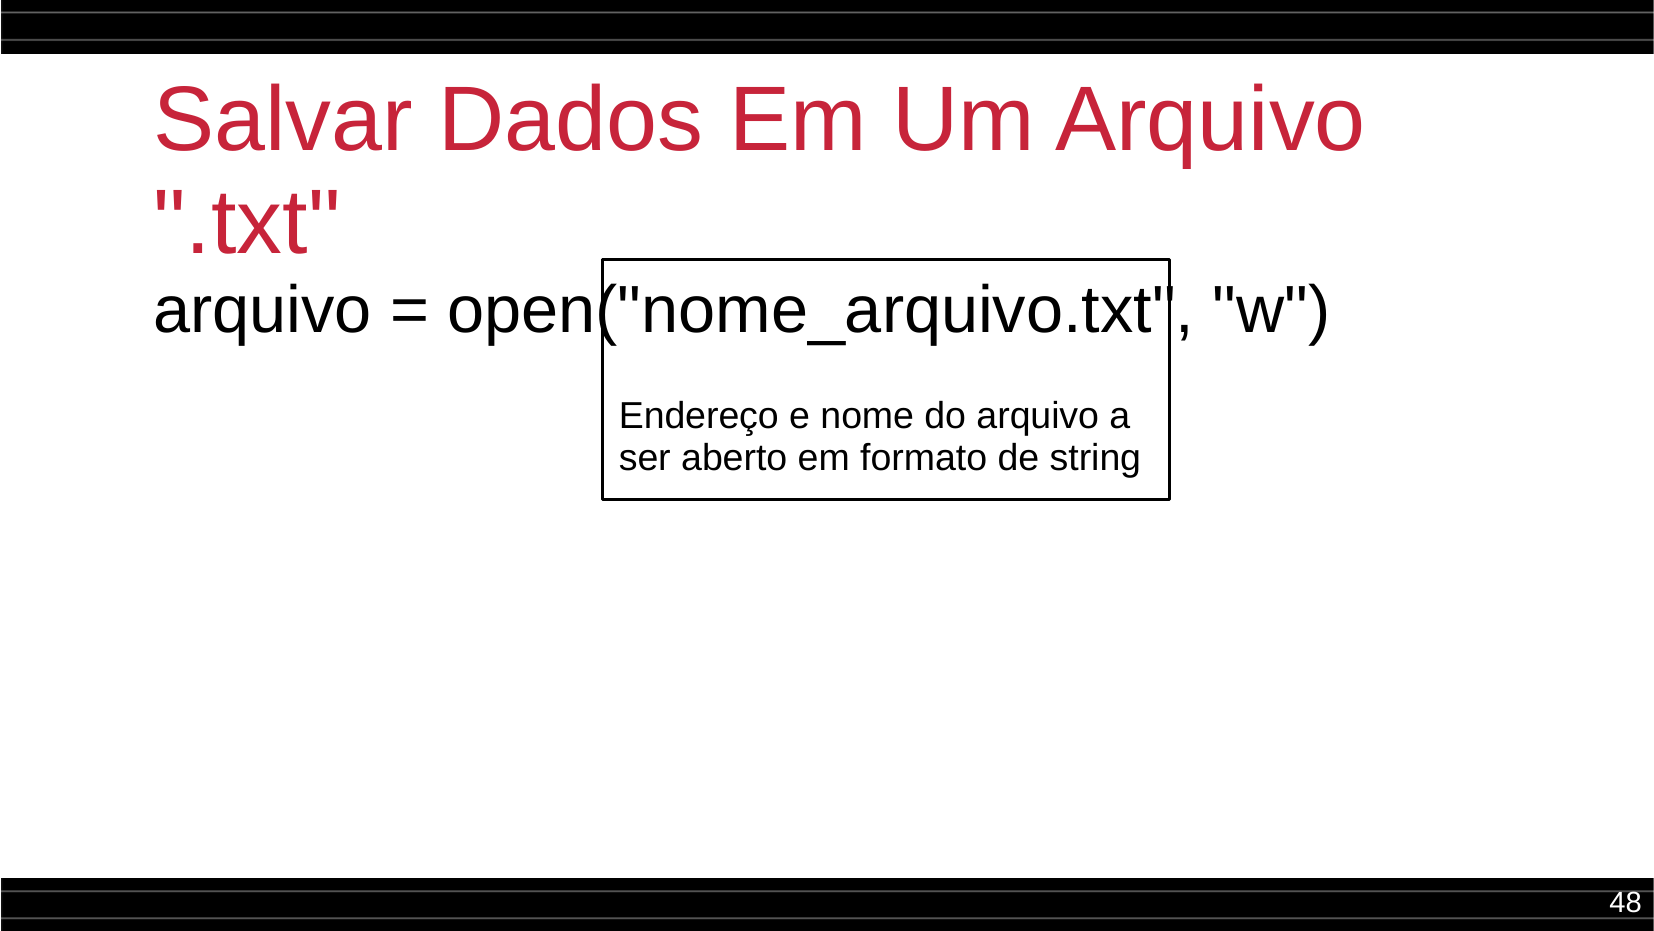

# Salvar Dados Em Um Arquivo ".txt"
Endereço e nome do arquivo a ser aberto em formato de string
arquivo = open("nome_arquivo.txt", "w")